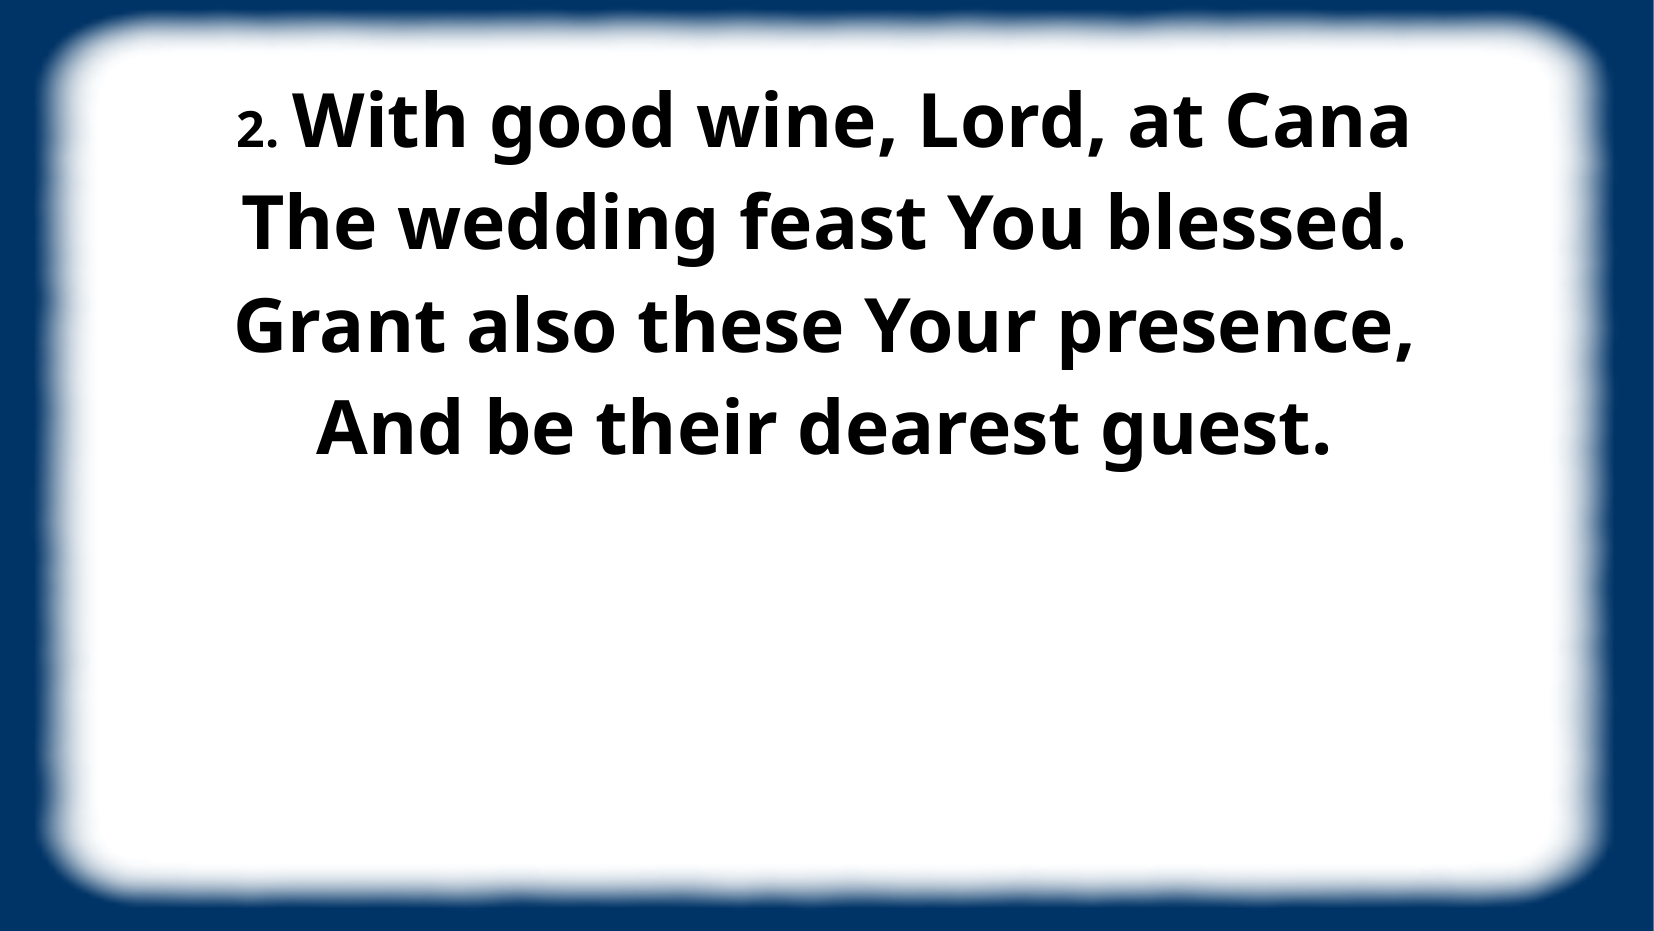

2. With good wine, Lord, at Cana
The wedding feast You blessed.
Grant also these Your presence,
And be their dearest guest.